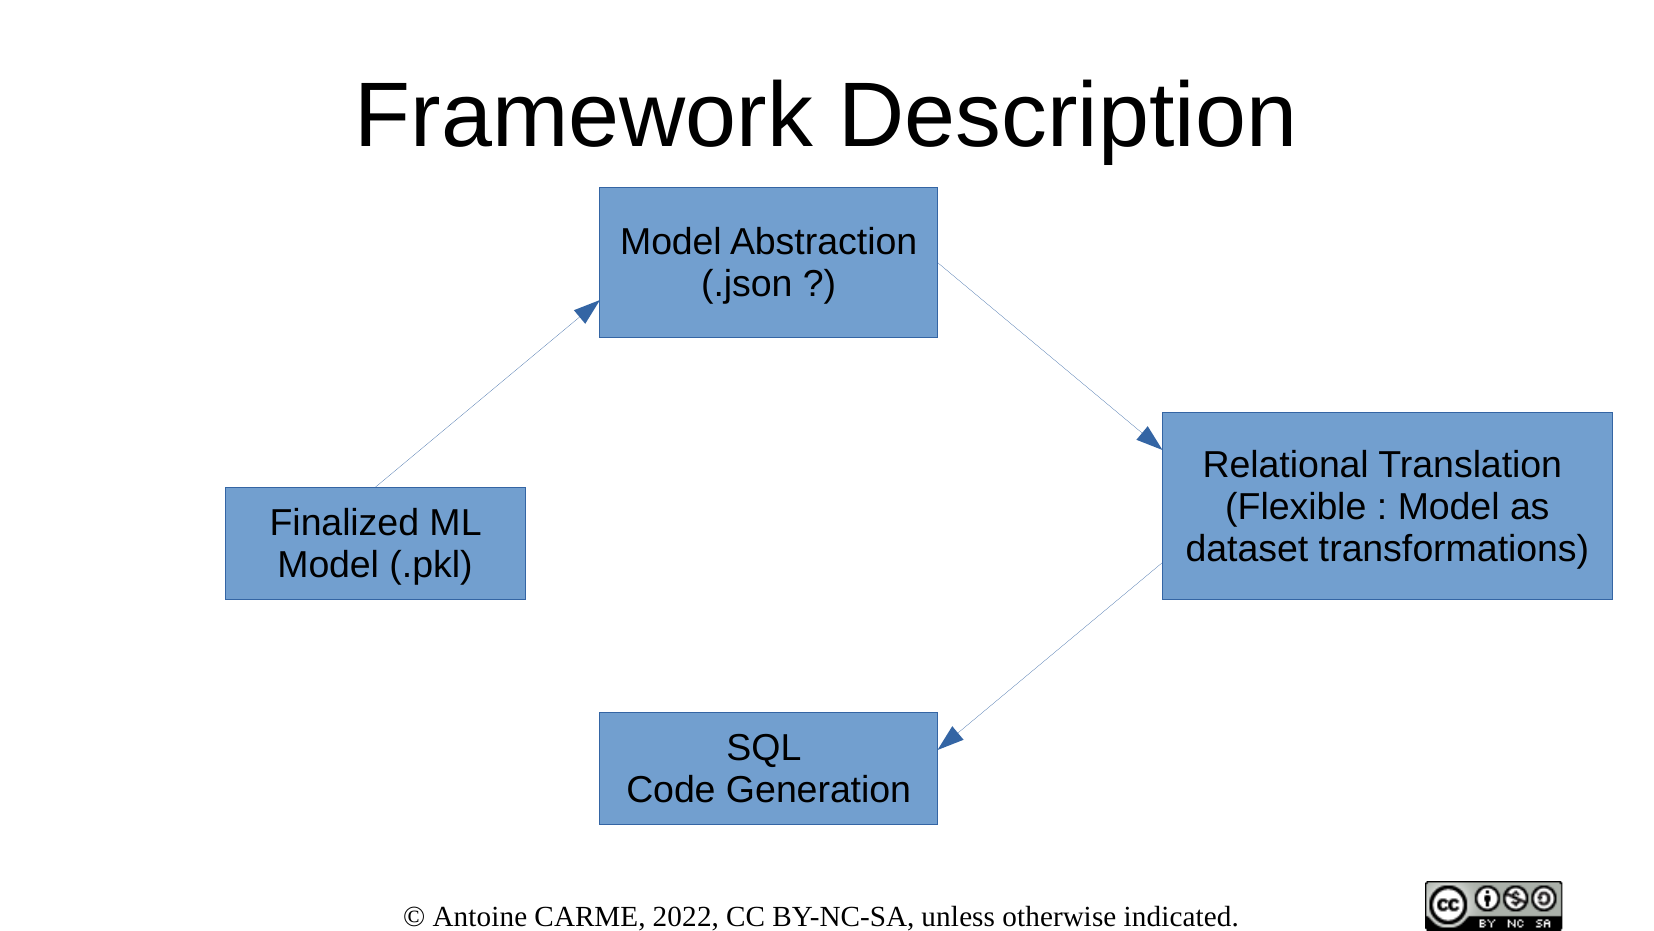

# Framework Description
Model Abstraction (.json ?)
Relational Translation
(Flexible : Model as dataset transformations)
Finalized ML Model (.pkl)
SQL
Code Generation